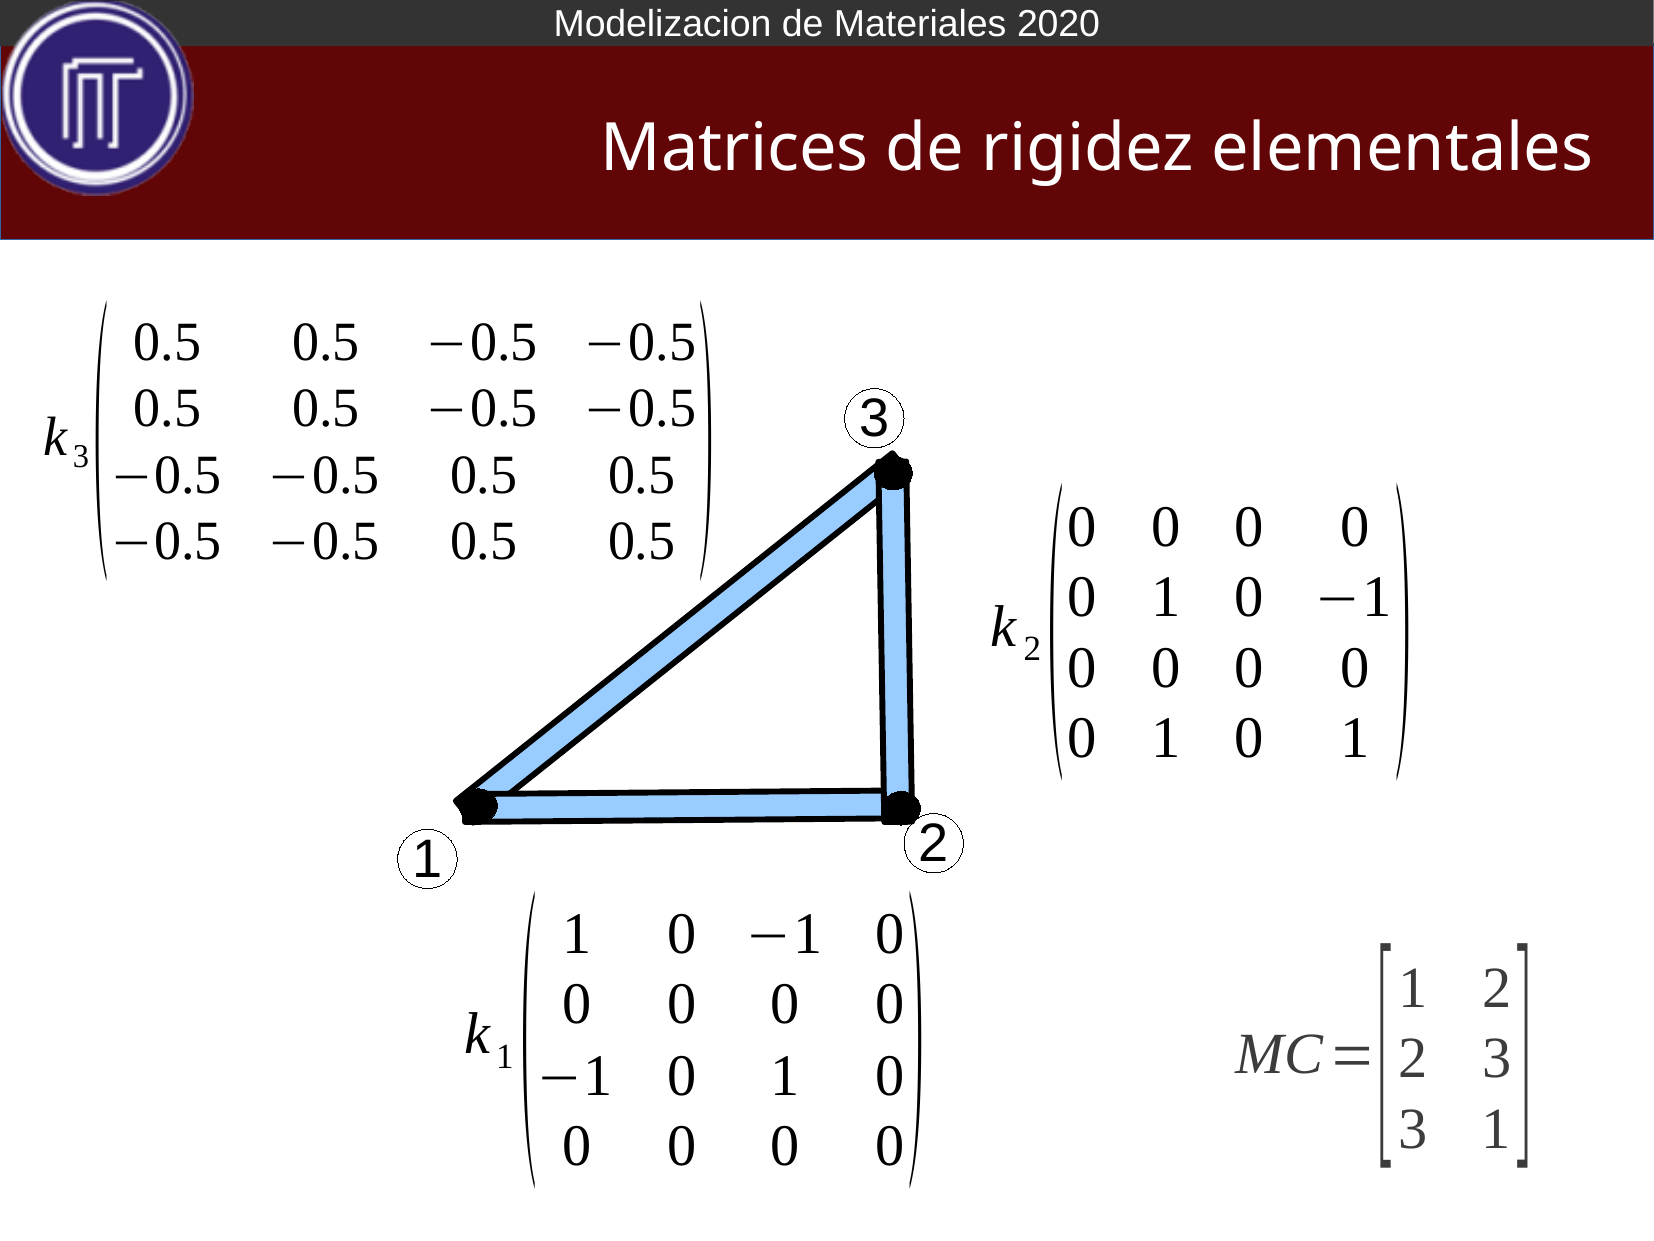

# Matrices de rigidez elementales
3
2
1